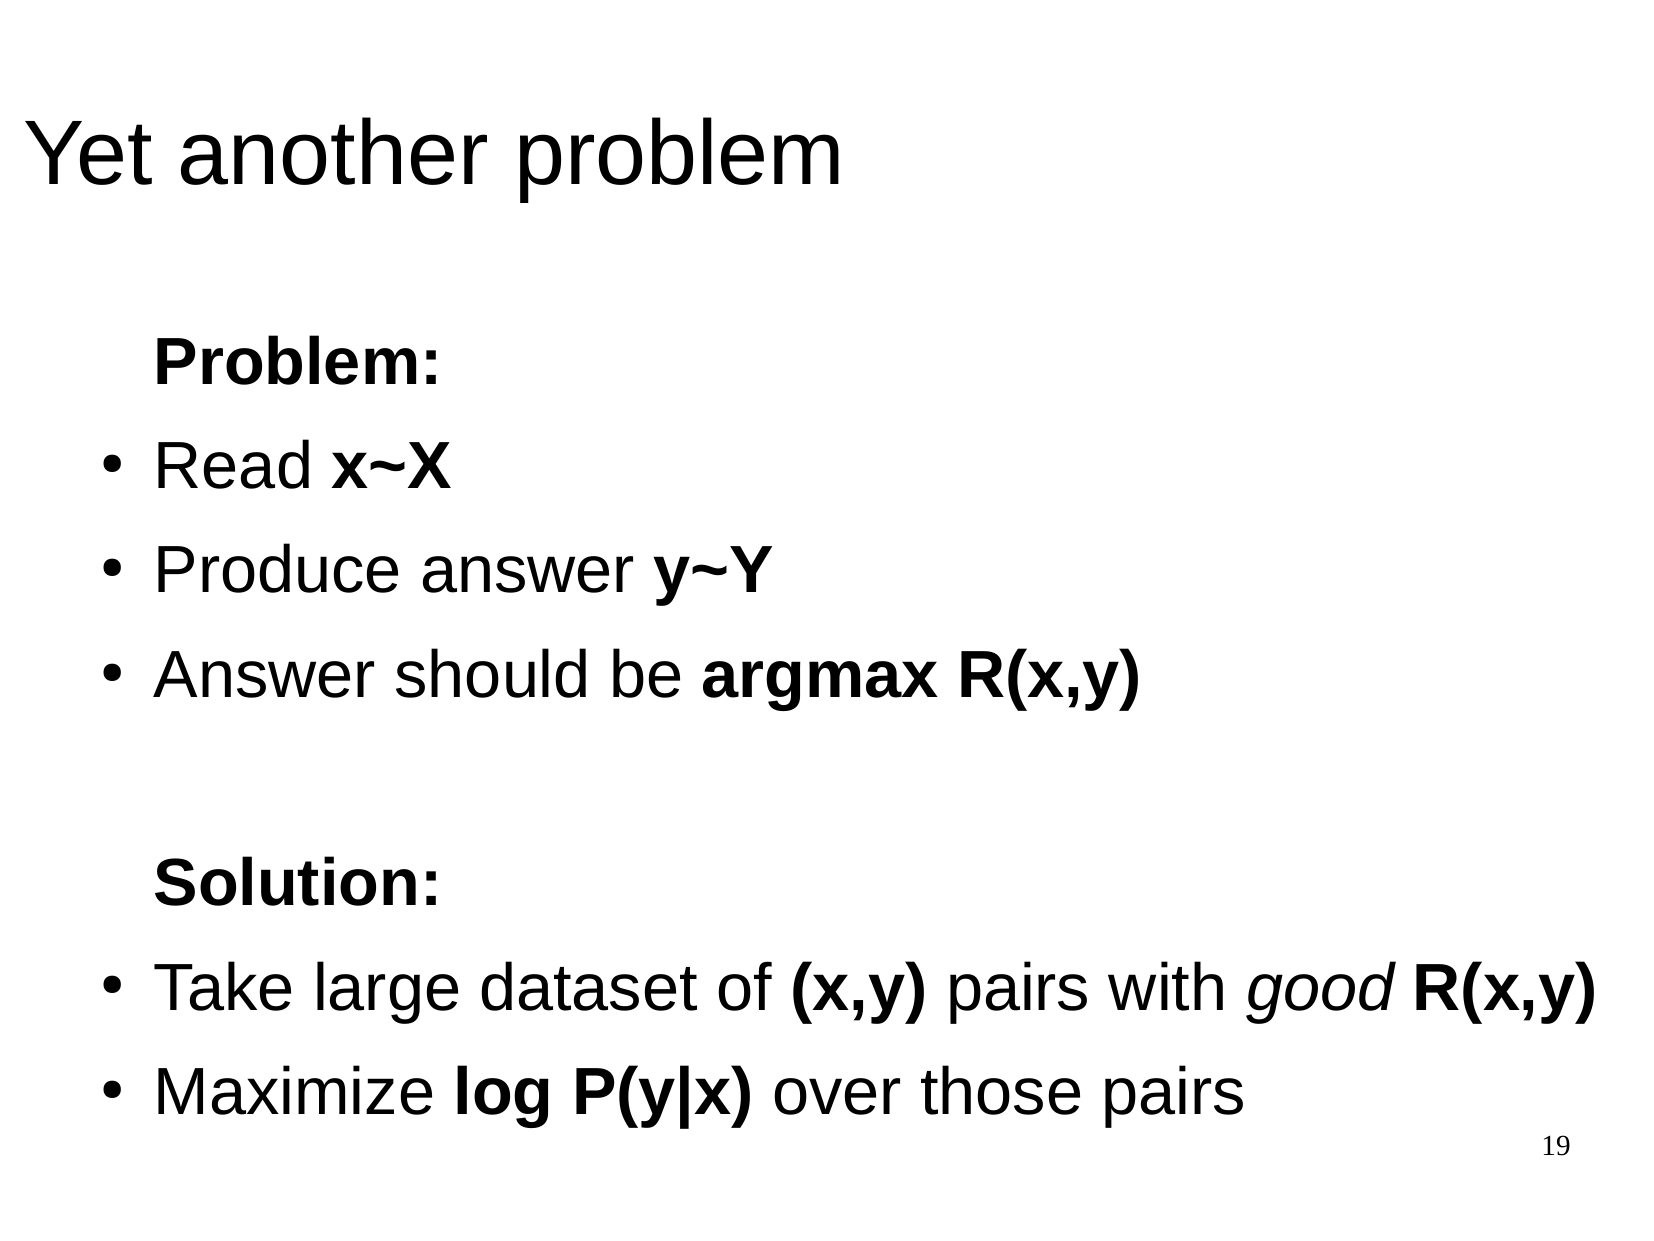

# Yet another problem
Problem:
Read x~X
Produce answer y~Y
Answer should be argmax R(x,y)
Solution:
Take large dataset of (x,y) pairs with good R(x,y)
Maximize log P(y|x) over those pairs
19